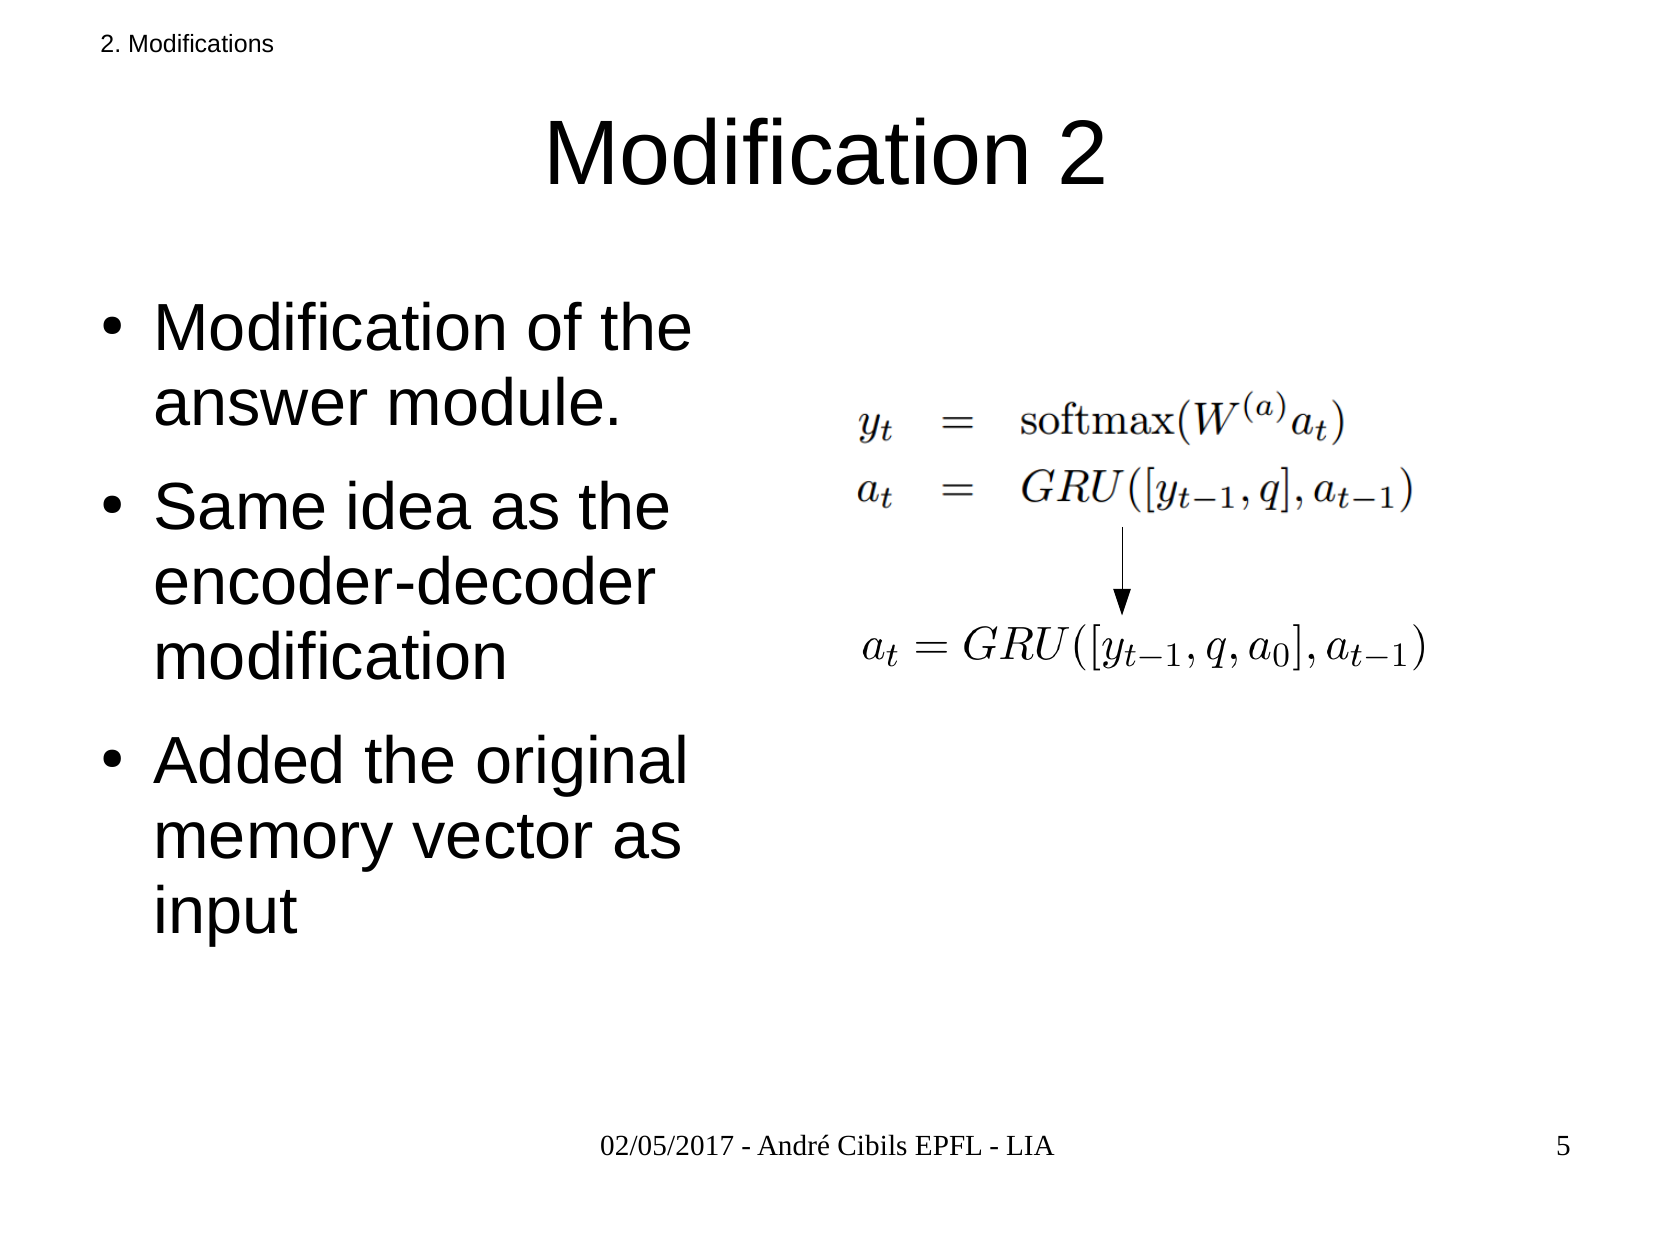

2. Modifications
# Modification 2
Modification of the answer module.
Same idea as the encoder-decoder modification
Added the original memory vector as input
02/05/2017 - André Cibils EPFL - LIA
5